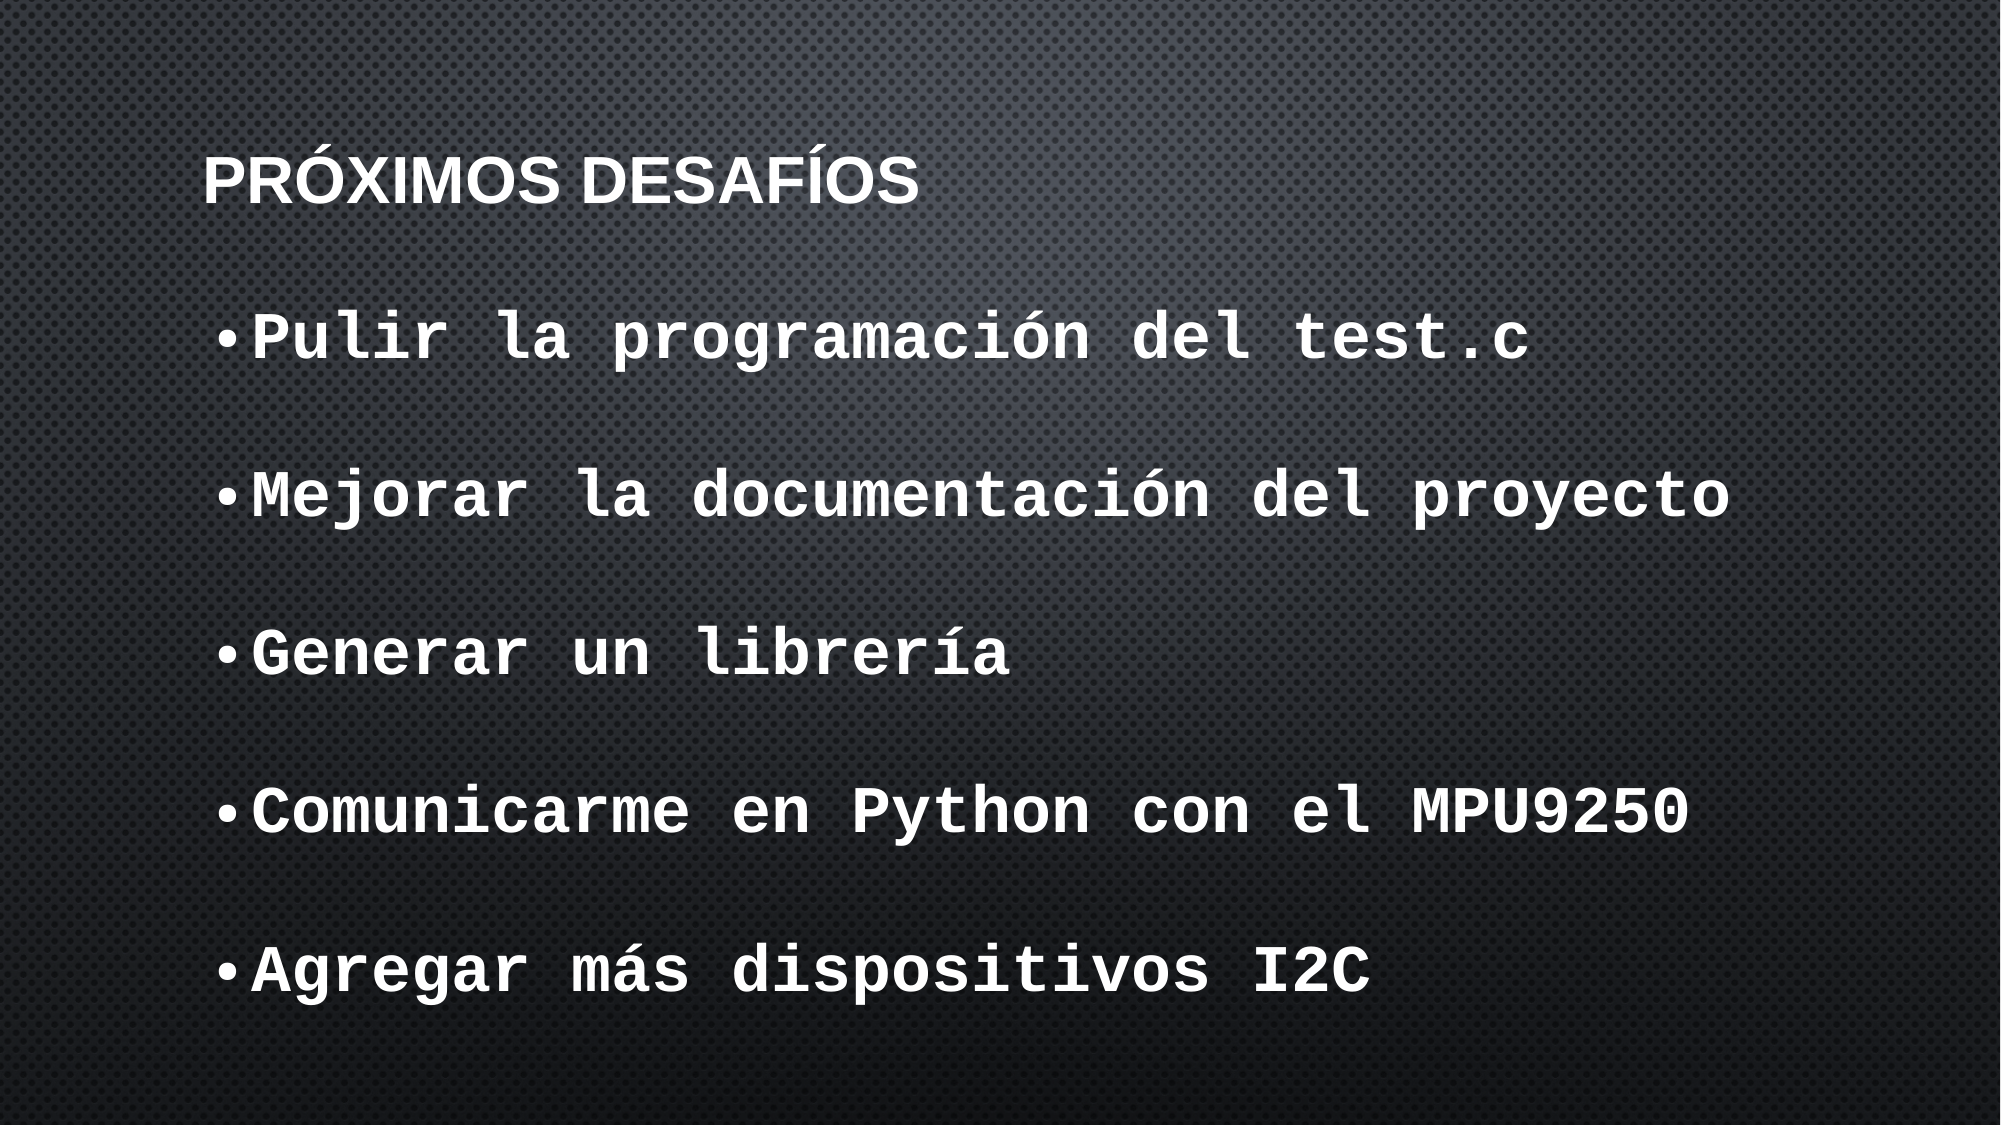

# Próximos desafíos
Pulir la programación del test.c
Mejorar la documentación del proyecto
Generar un librería
Comunicarme en Python con el MPU9250
Agregar más dispositivos I2C